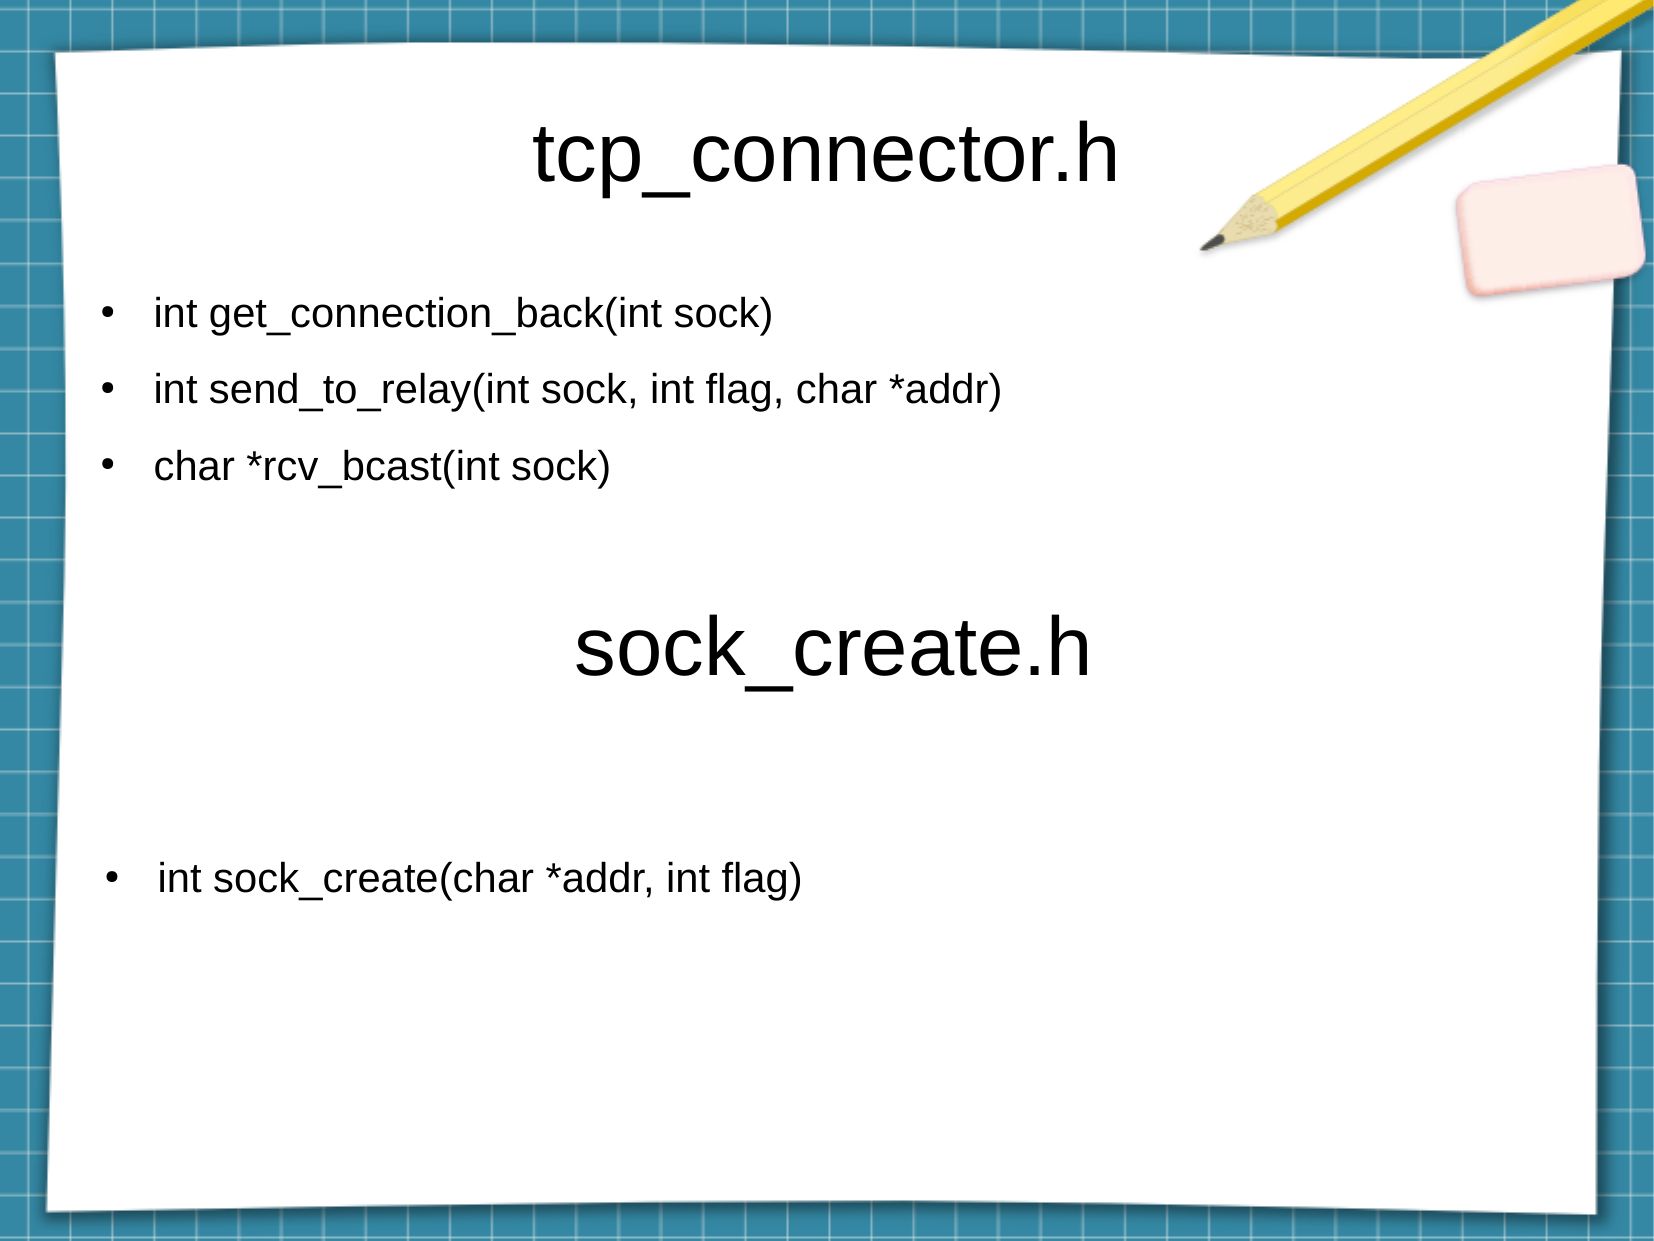

# tcp_connector.h
int get_connection_back(int sock)
int send_to_relay(int sock, int flag, char *addr)
char *rcv_bcast(int sock)
sock_create.h
int sock_create(char *addr, int flag)